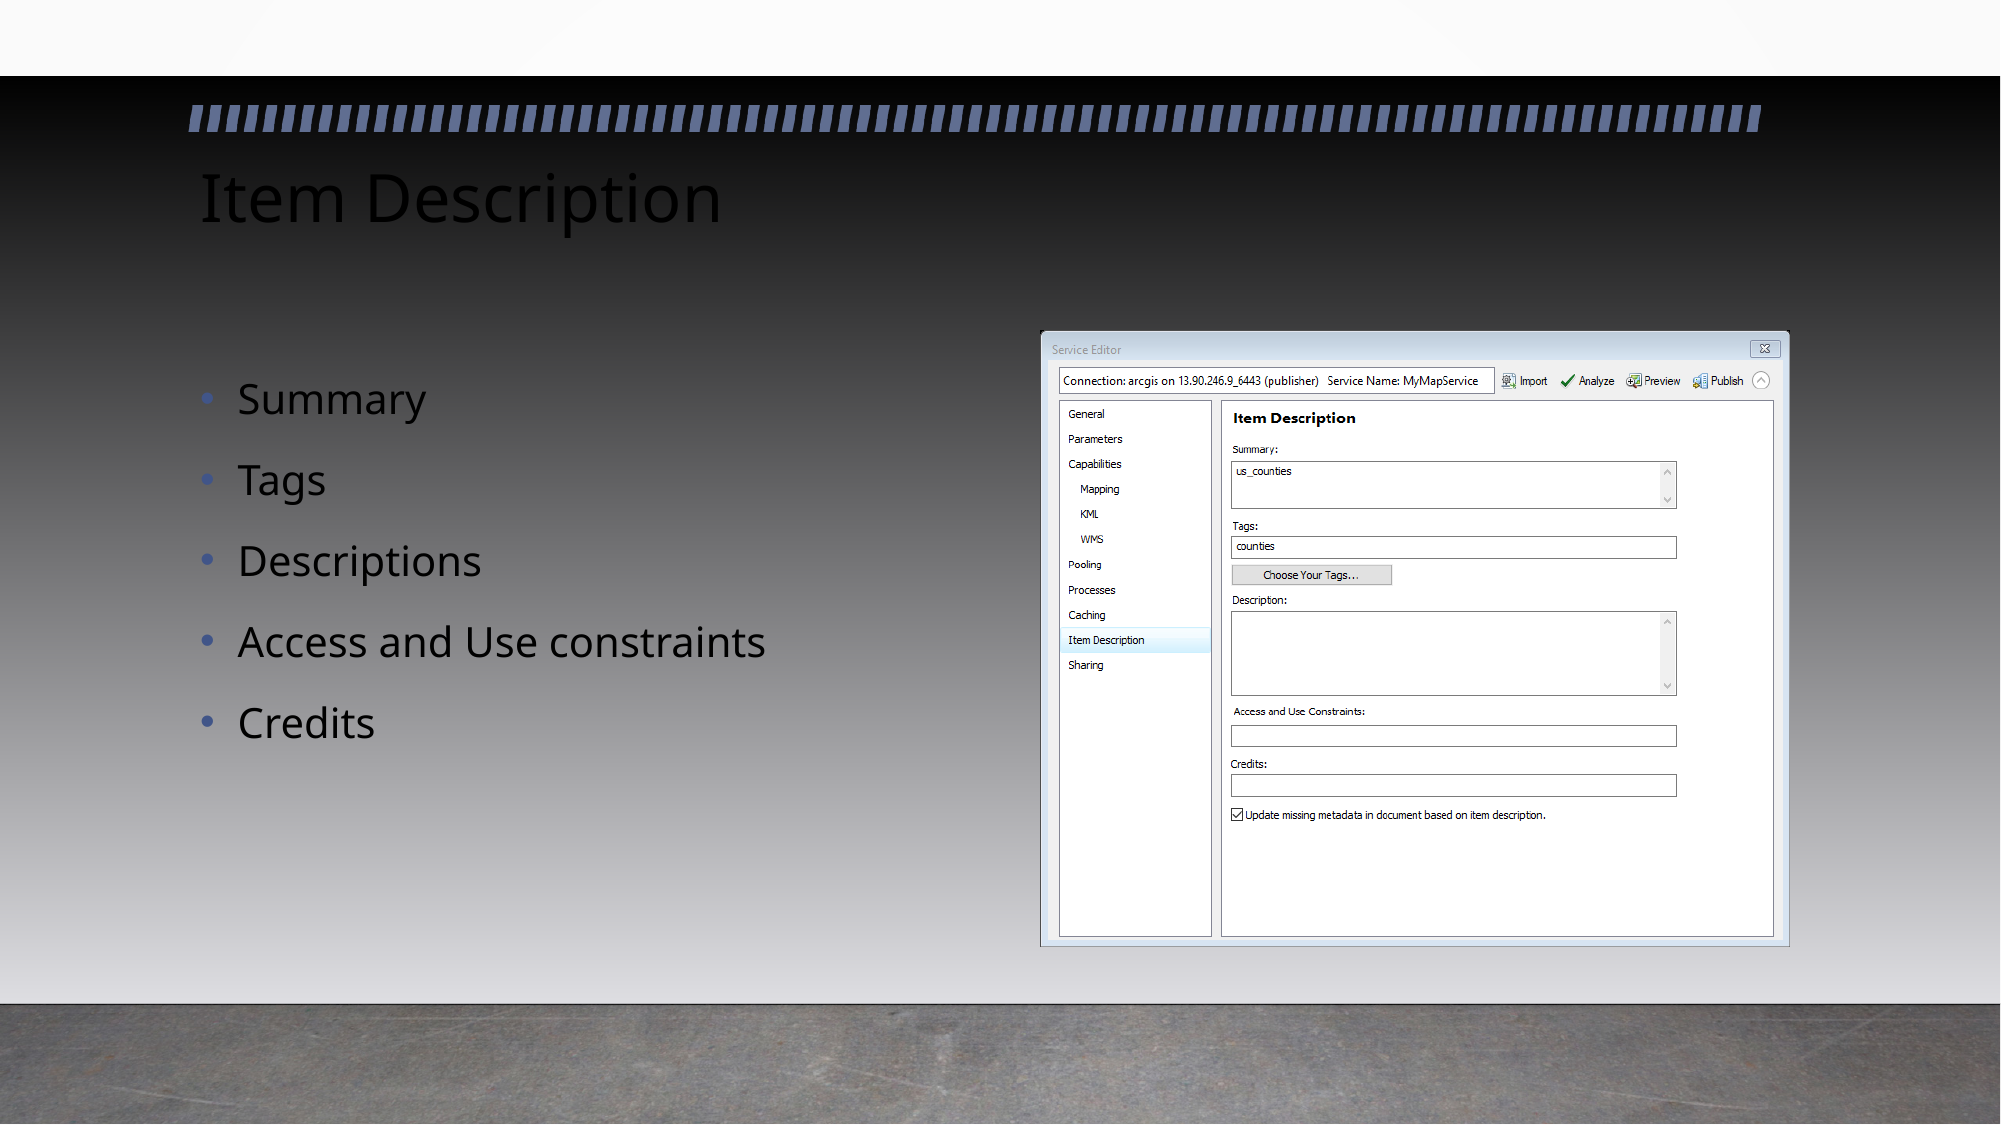

# Item Description
Summary
Tags
Descriptions
Access and Use constraints
Credits